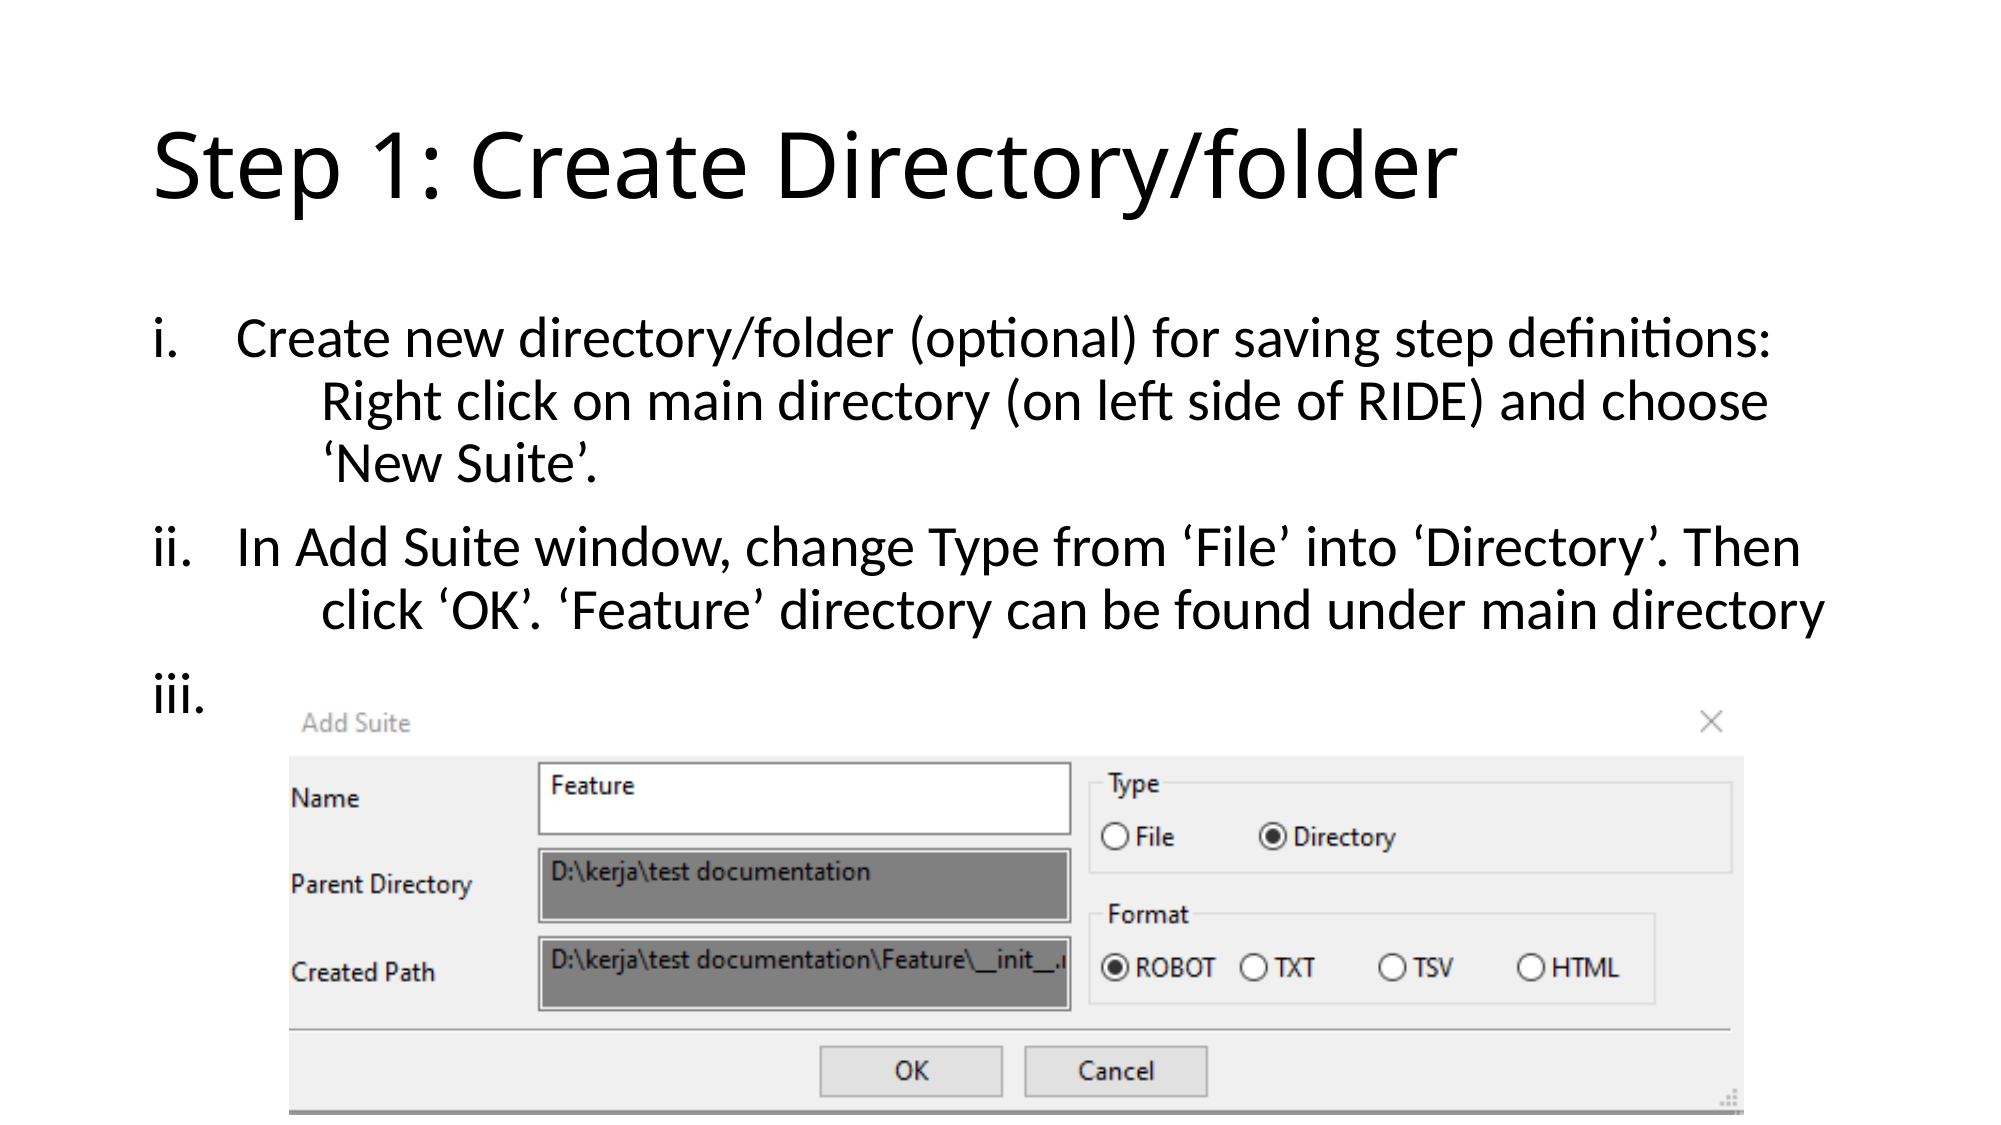

# Step 1: Create Directory/folder
Create new directory/folder (optional) for saving step definitions: Right click on main directory (on left side of RIDE) and choose ‘New Suite’.
In Add Suite window, change Type from ‘File’ into ‘Directory’. Then click ‘OK’. ‘Feature’ directory can be found under main directory